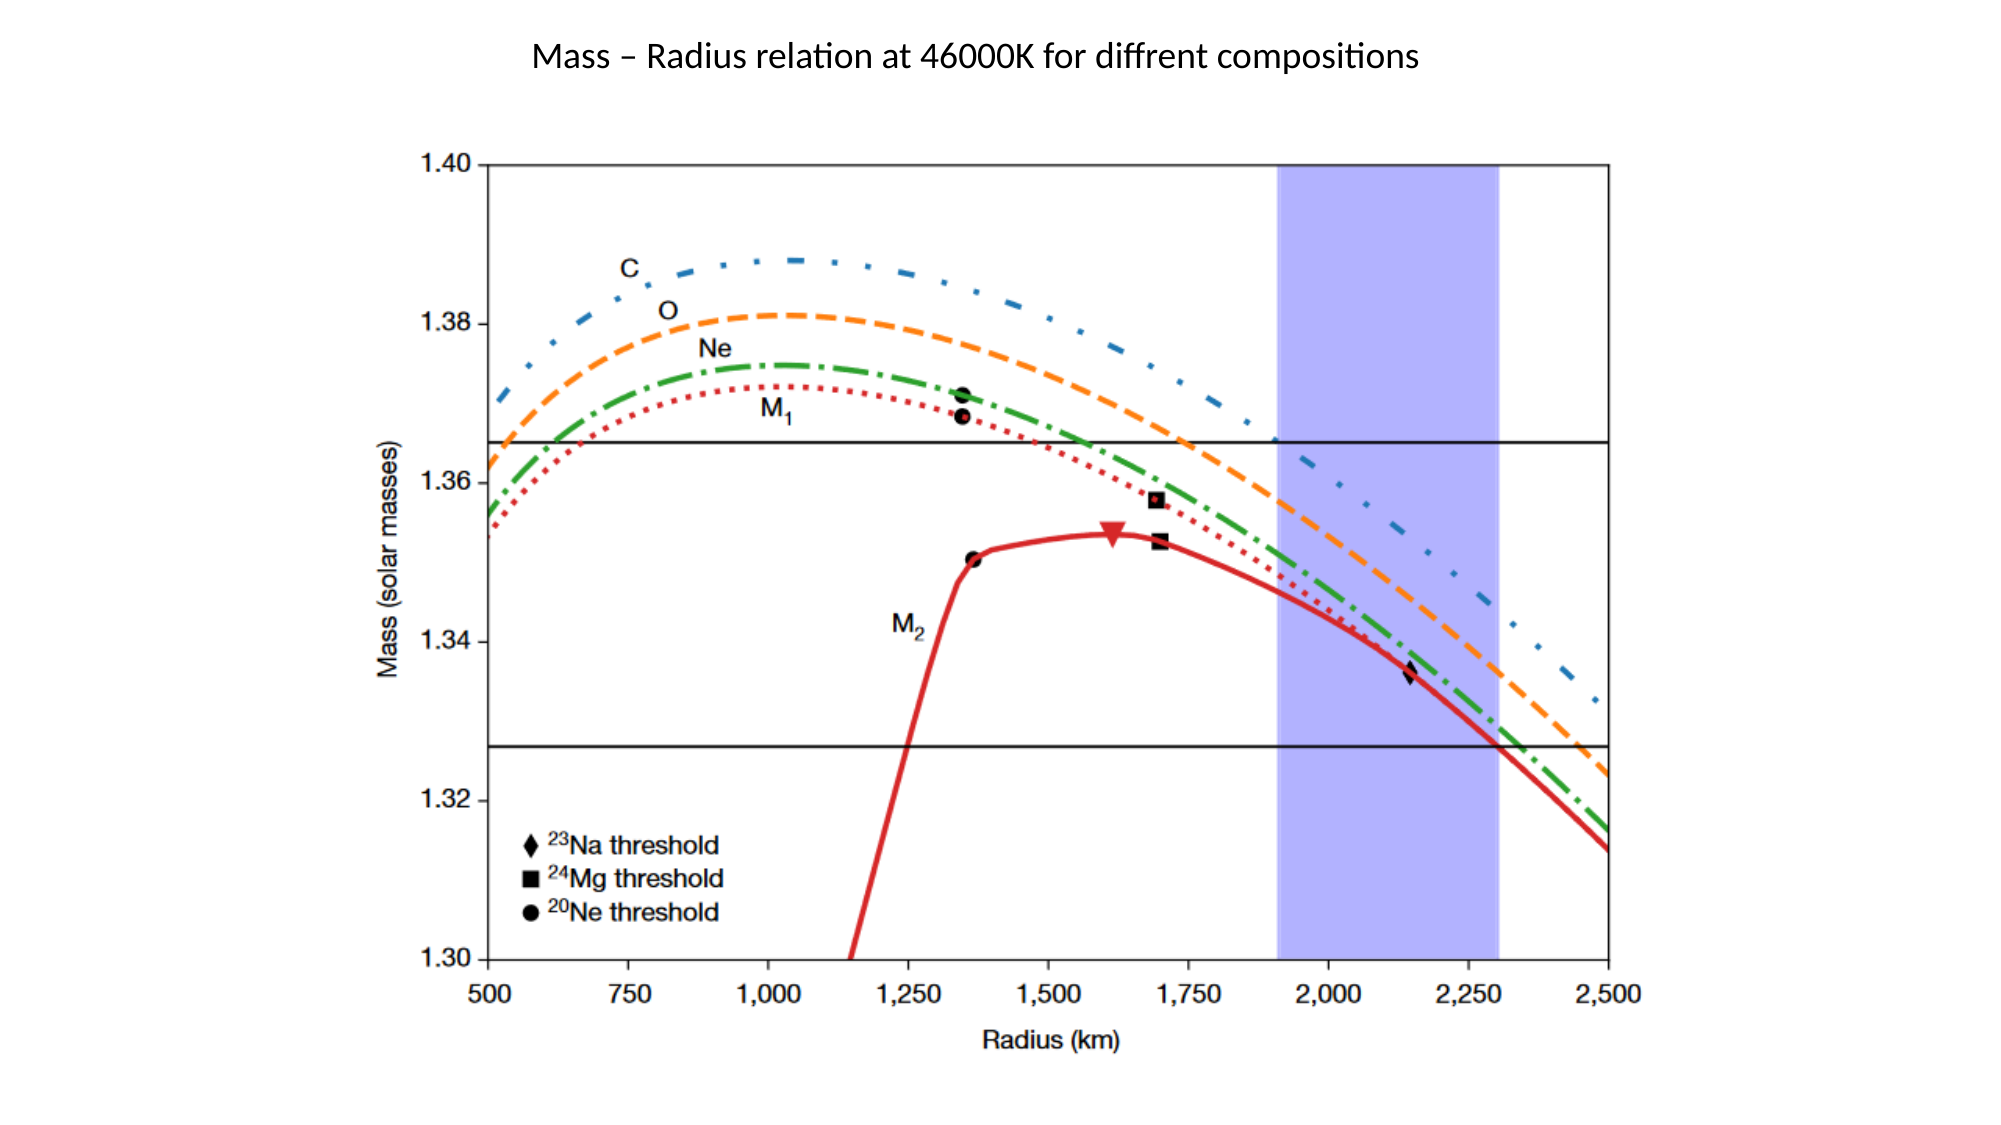

Mass – Radius relation at 46000K for diffrent compositions
#